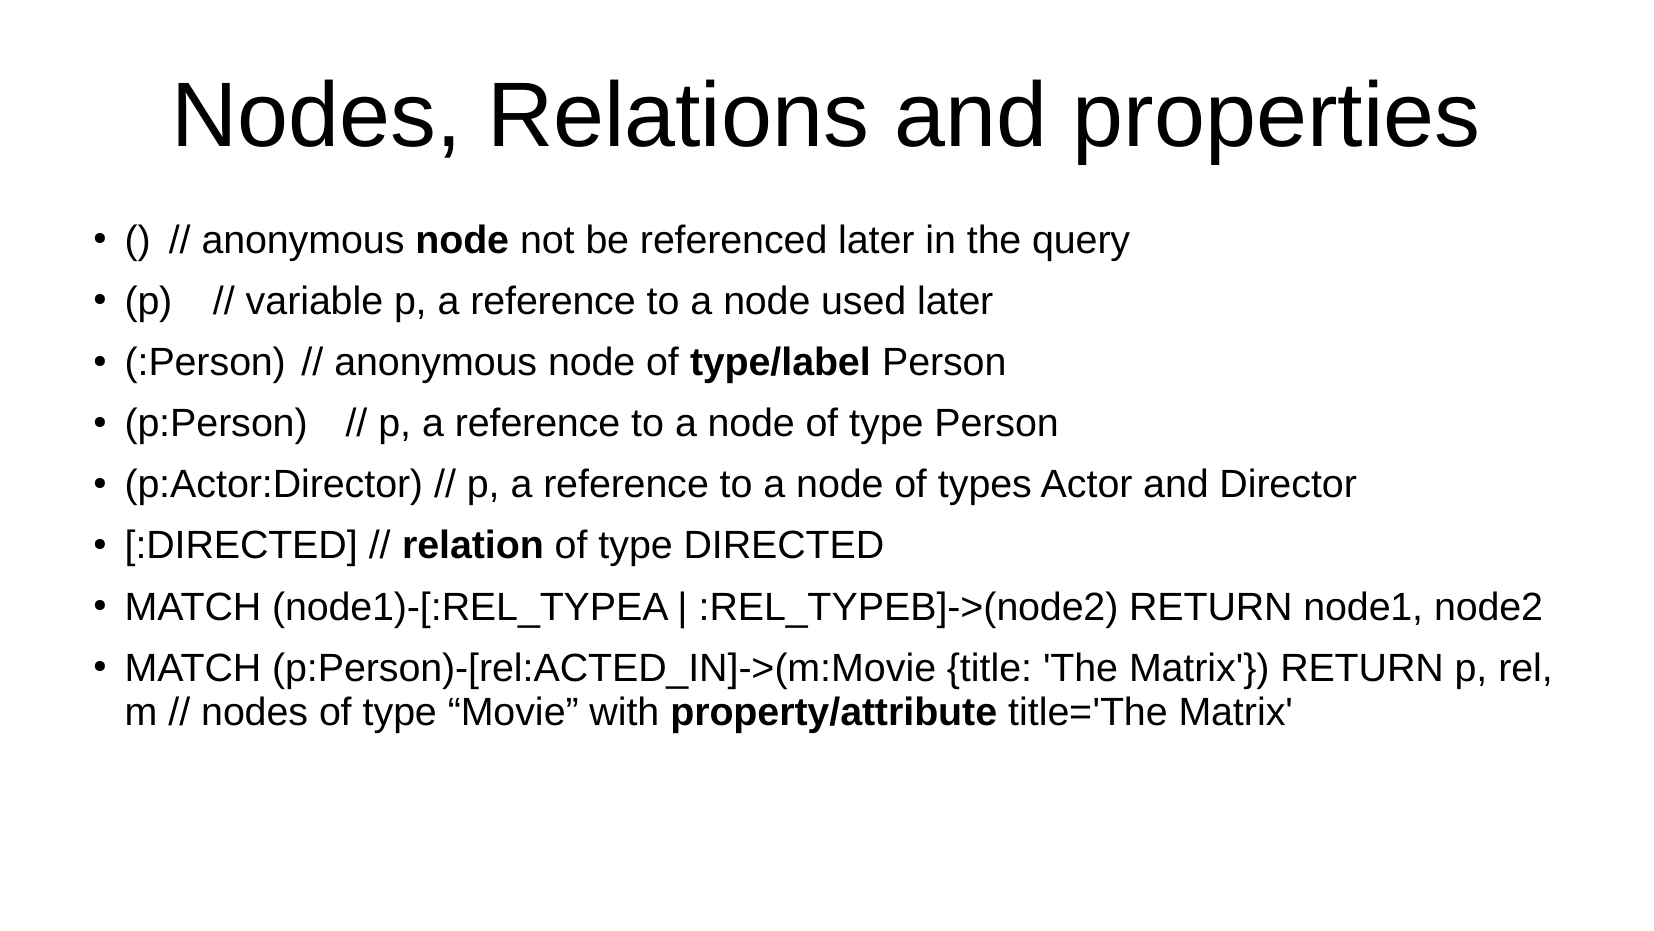

# Nodes, Relations and properties
()					// anonymous node not be referenced later in the query
(p)					// variable p, a reference to a node used later
(:Person)			// anonymous node of type/label Person
(p:Person)			// p, a reference to a node of type Person
(p:Actor:Director)	// p, a reference to a node of types Actor and Director
[:DIRECTED] // relation of type DIRECTED
MATCH (node1)-[:REL_TYPEA | :REL_TYPEB]->(node2) RETURN node1, node2
MATCH (p:Person)-[rel:ACTED_IN]->(m:Movie {title: 'The Matrix'}) RETURN p, rel, m // nodes of type “Movie” with property/attribute title='The Matrix'